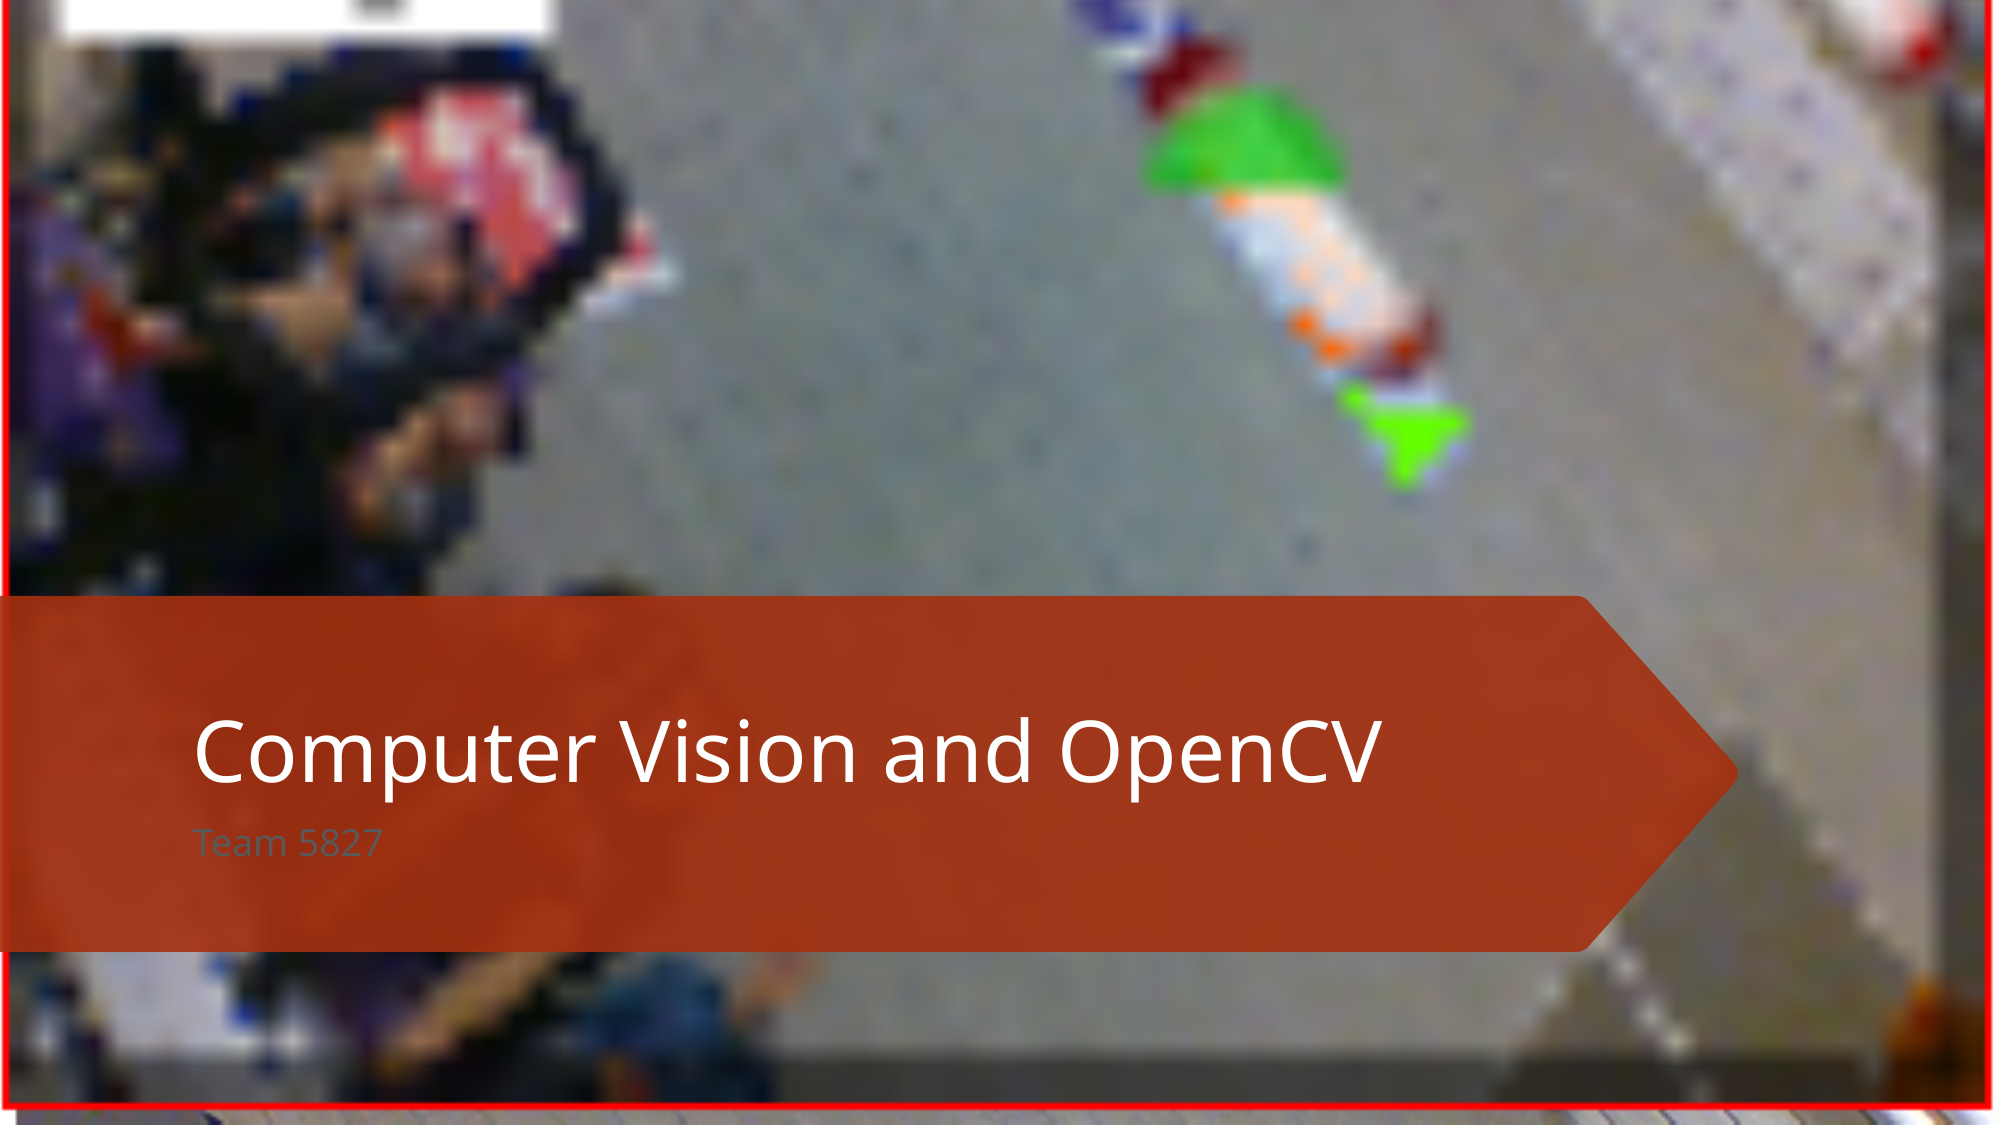

# Computer Vision and OpenCV
Team 5827